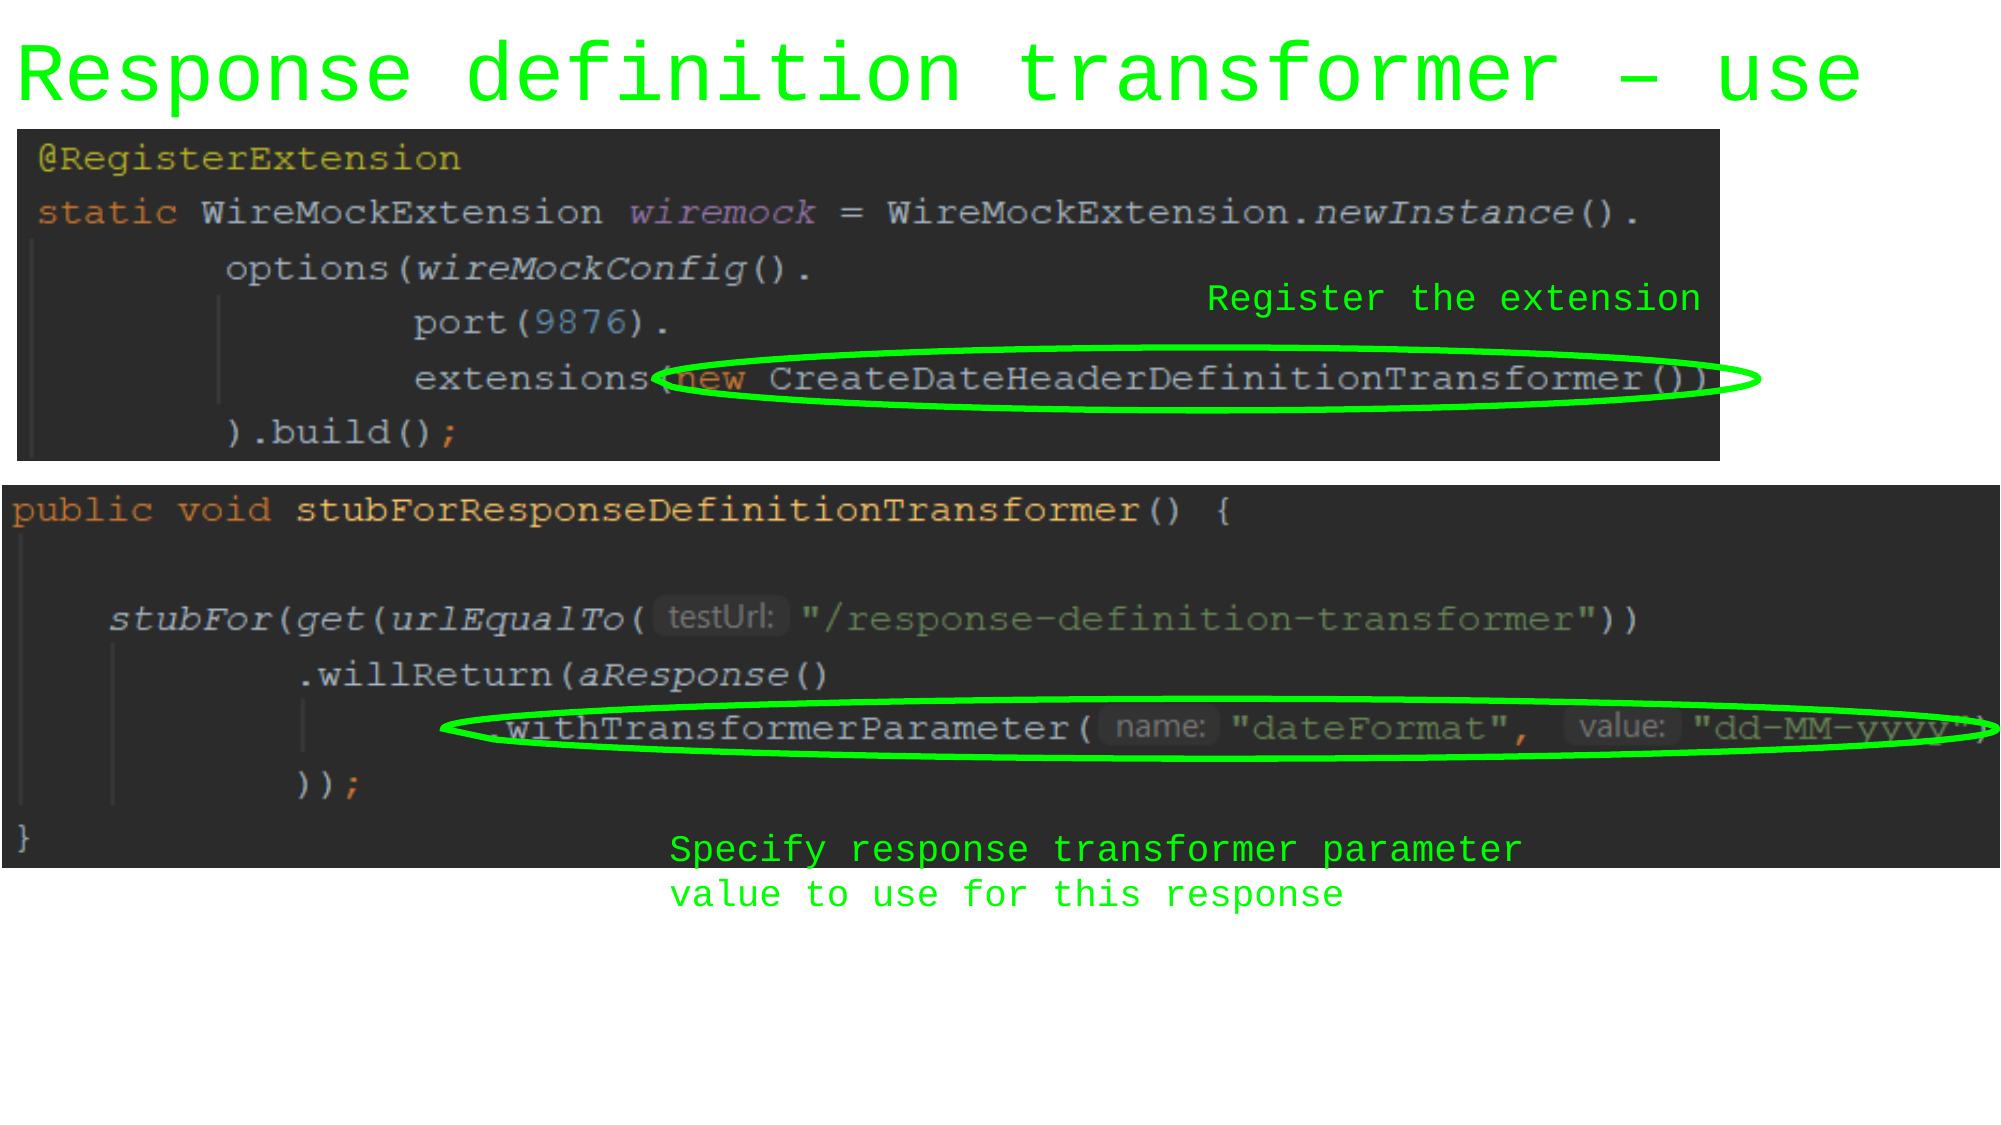

# Response definition transformer – use
Register the extension
Specify response transformer parameter value to use for this response